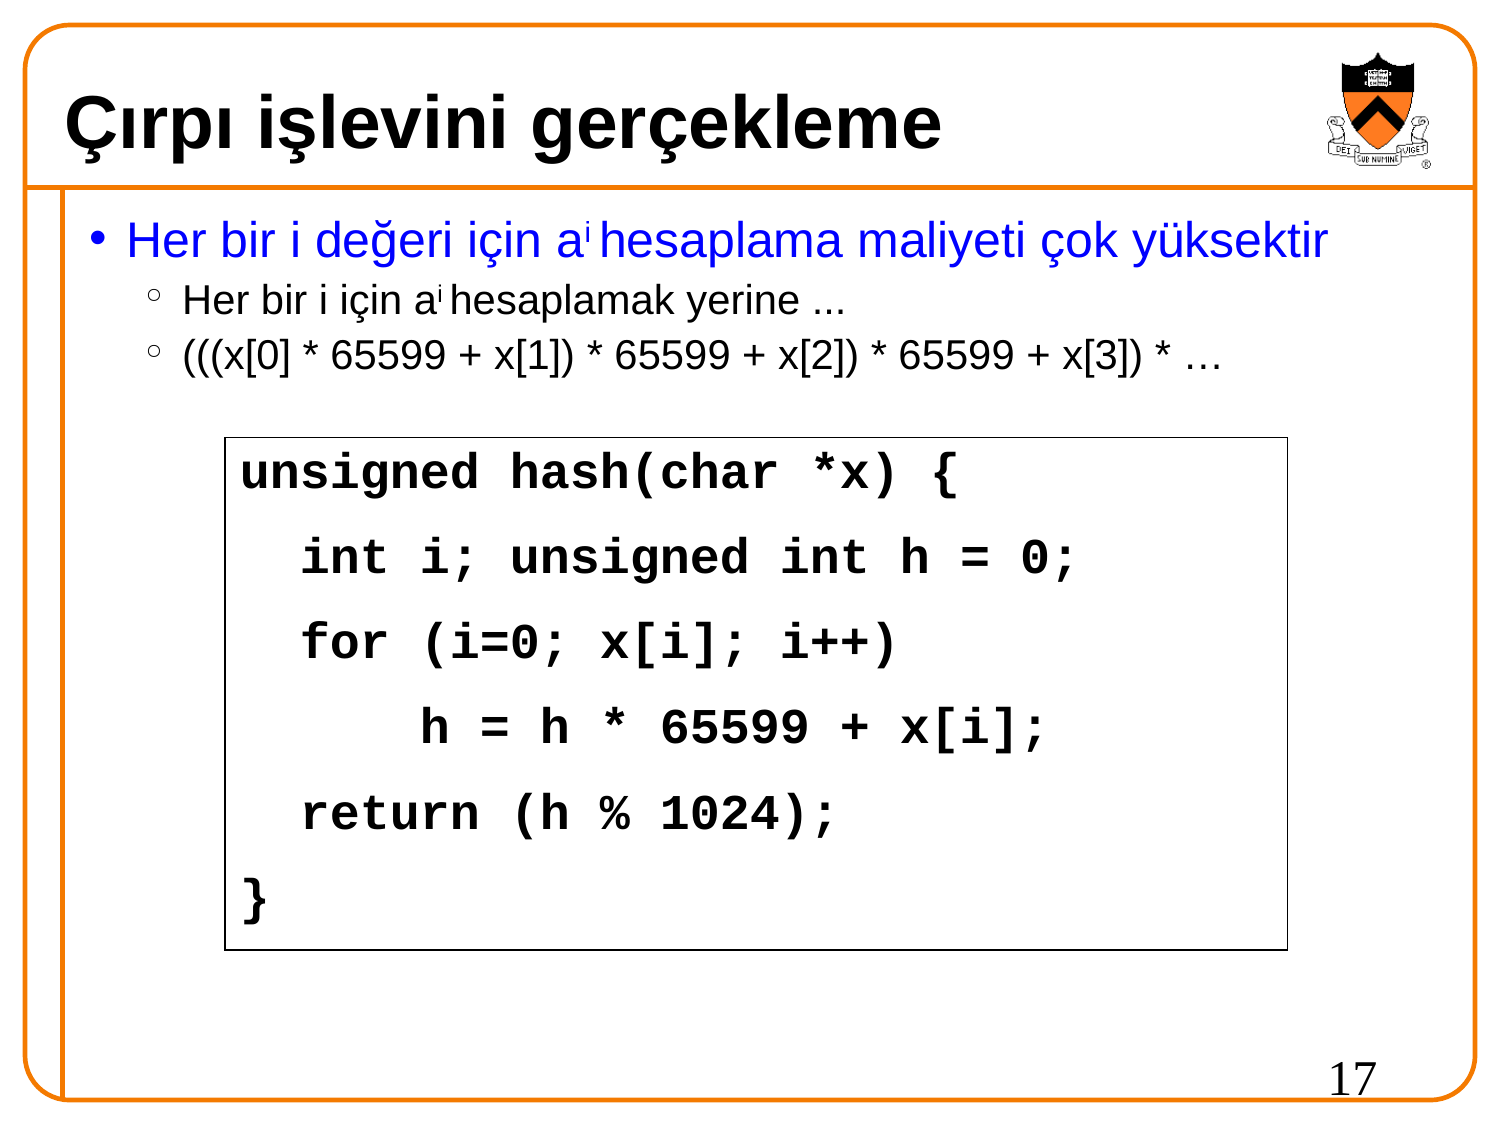

# Çırpı işlevini gerçekleme
Her bir i değeri için ai hesaplama maliyeti çok yüksektir
Her bir i için ai hesaplamak yerine ...
(((x[0] * 65599 + x[1]) * 65599 + x[2]) * 65599 + x[3]) * …
unsigned hash(char *x) {
 int i; unsigned int h = 0;
 for (i=0; x[i]; i++)
 h = h * 65599 + x[i];
 return (h % 1024);
}
17